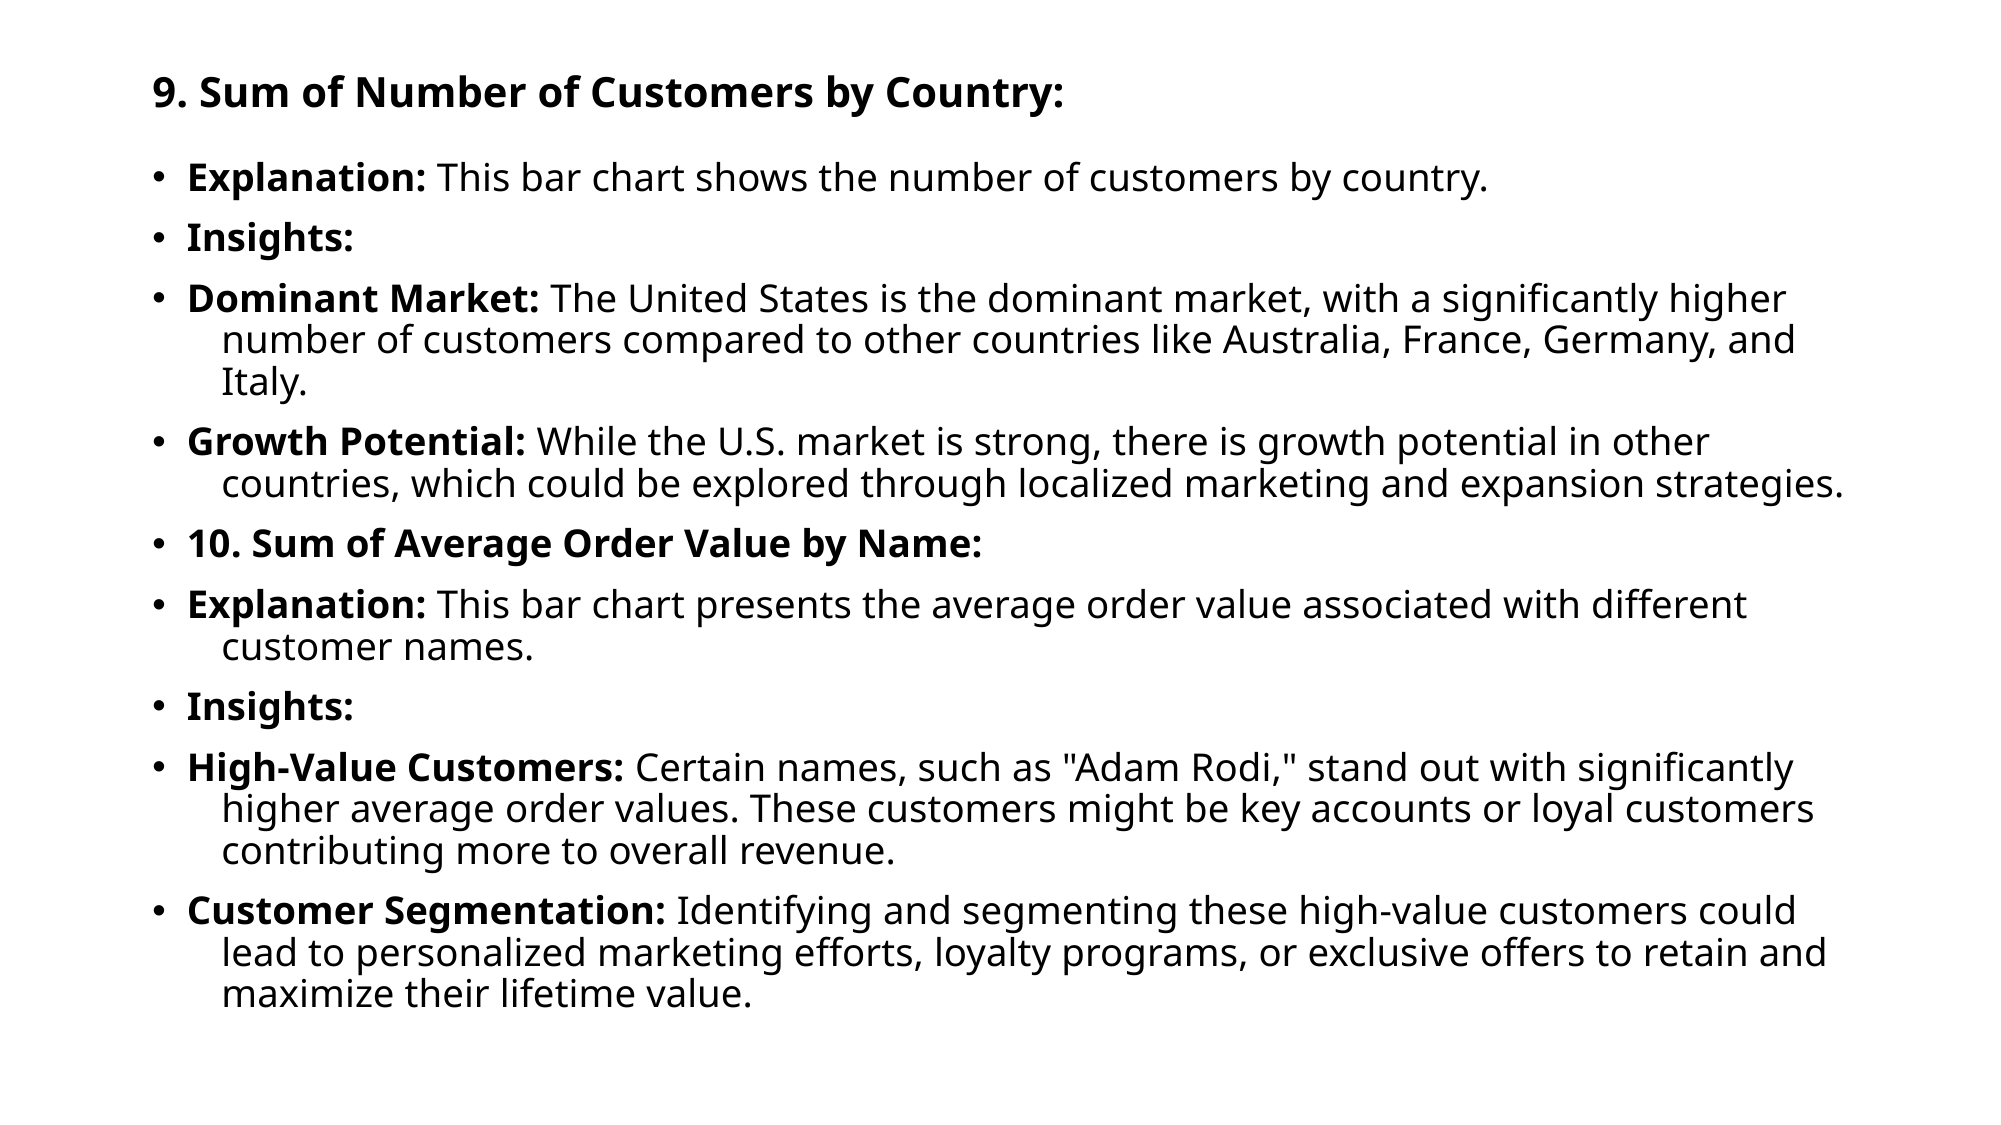

# 9. Sum of Number of Customers by Country:
Explanation: This bar chart shows the number of customers by country.
Insights:
Dominant Market: The United States is the dominant market, with a significantly higher number of customers compared to other countries like Australia, France, Germany, and Italy.
Growth Potential: While the U.S. market is strong, there is growth potential in other countries, which could be explored through localized marketing and expansion strategies.
10. Sum of Average Order Value by Name:
Explanation: This bar chart presents the average order value associated with different customer names.
Insights:
High-Value Customers: Certain names, such as "Adam Rodi," stand out with significantly higher average order values. These customers might be key accounts or loyal customers contributing more to overall revenue.
Customer Segmentation: Identifying and segmenting these high-value customers could lead to personalized marketing efforts, loyalty programs, or exclusive offers to retain and maximize their lifetime value.